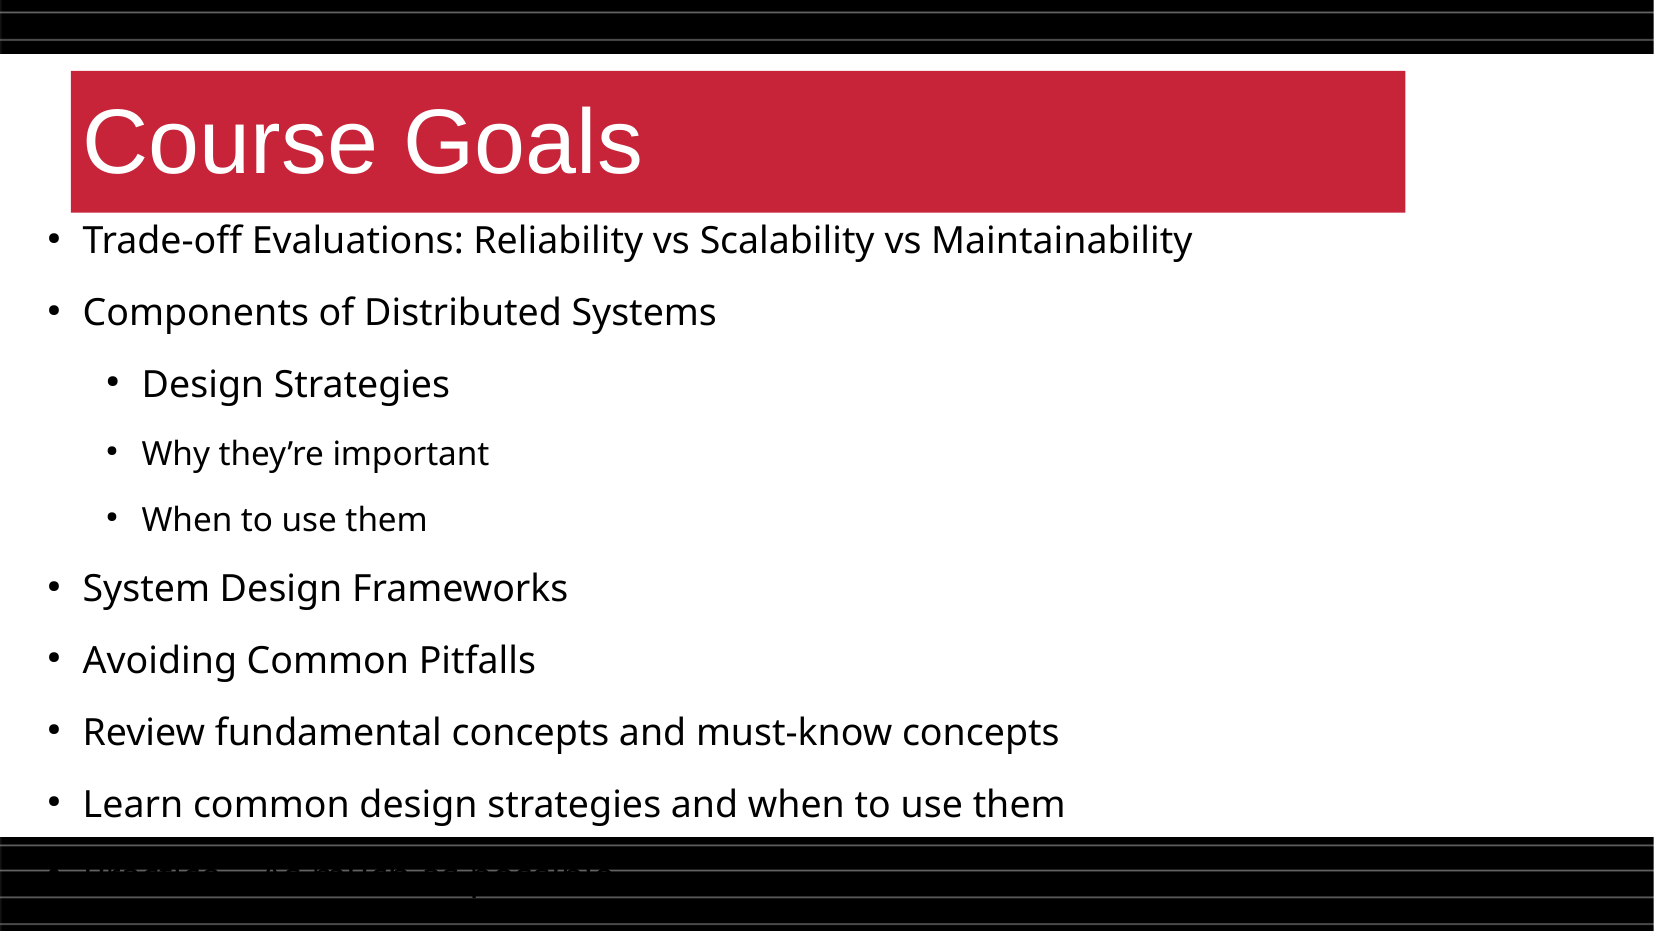

# Course Goals
Trade-off Evaluations: Reliability vs Scalability vs Maintainability
Components of Distributed Systems
Design Strategies
Why they’re important
When to use them
System Design Frameworks
Avoiding Common Pitfalls
Review fundamental concepts and must-know concepts
Learn common design strategies and when to use them
Practice – As much as possible